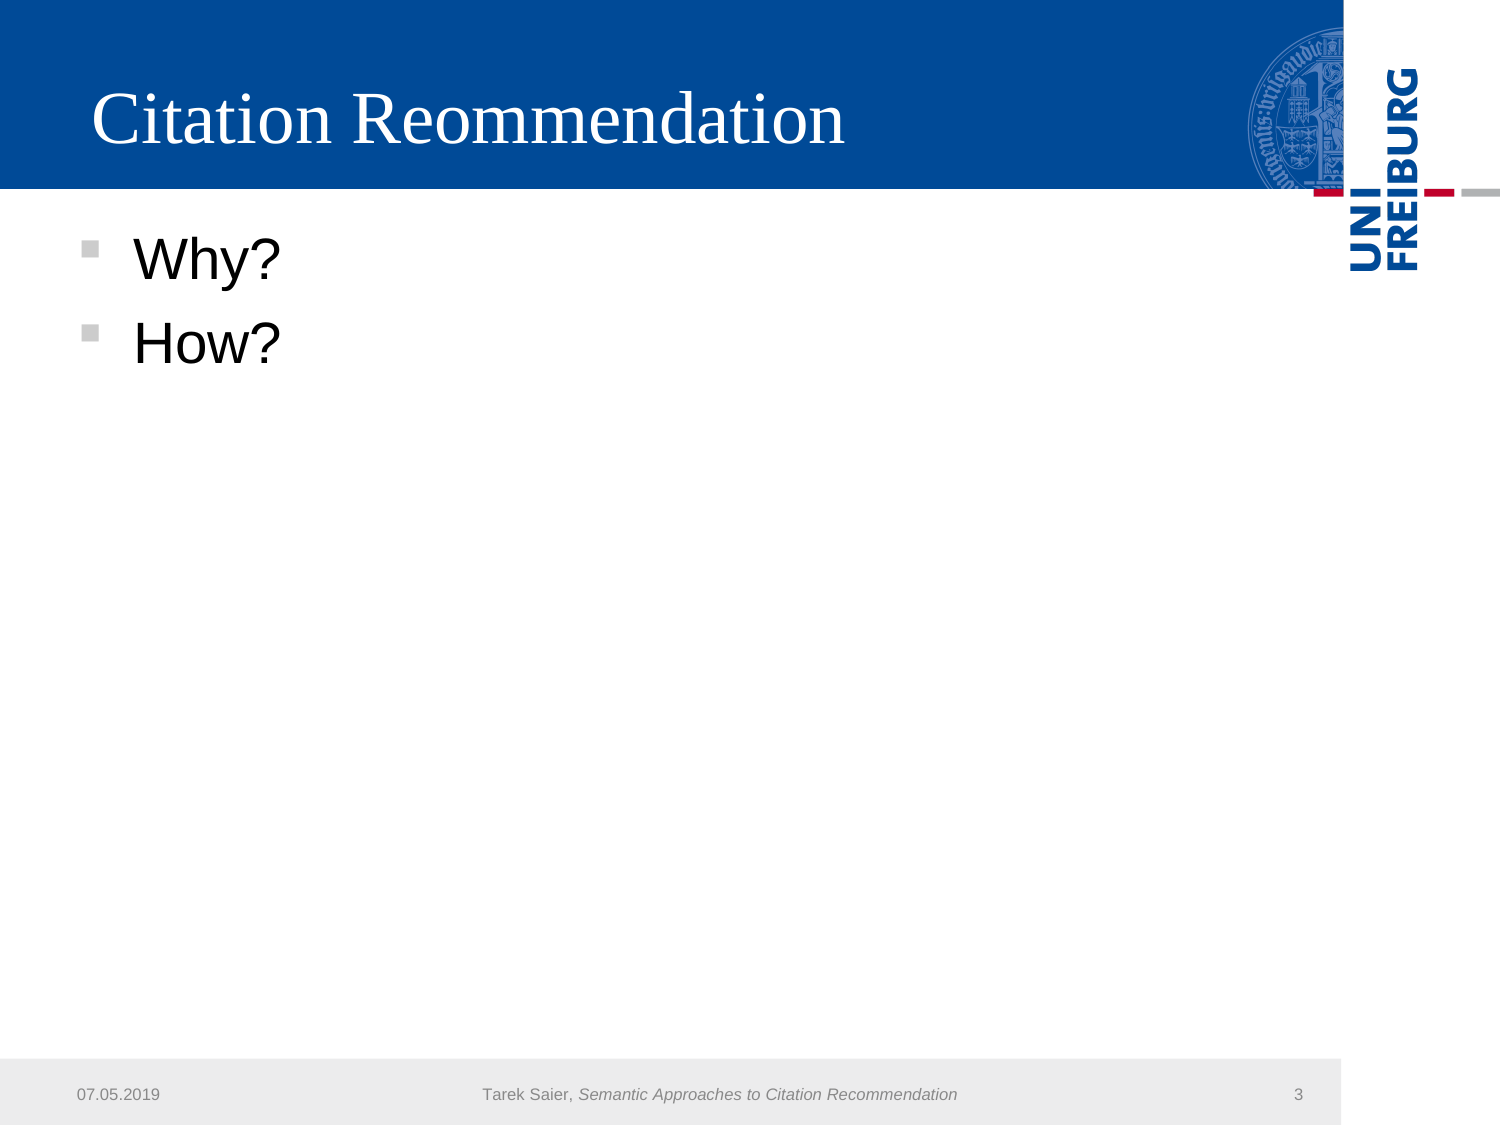

# Citation Reommendation
Why?
How?
Präsentationstitel
3